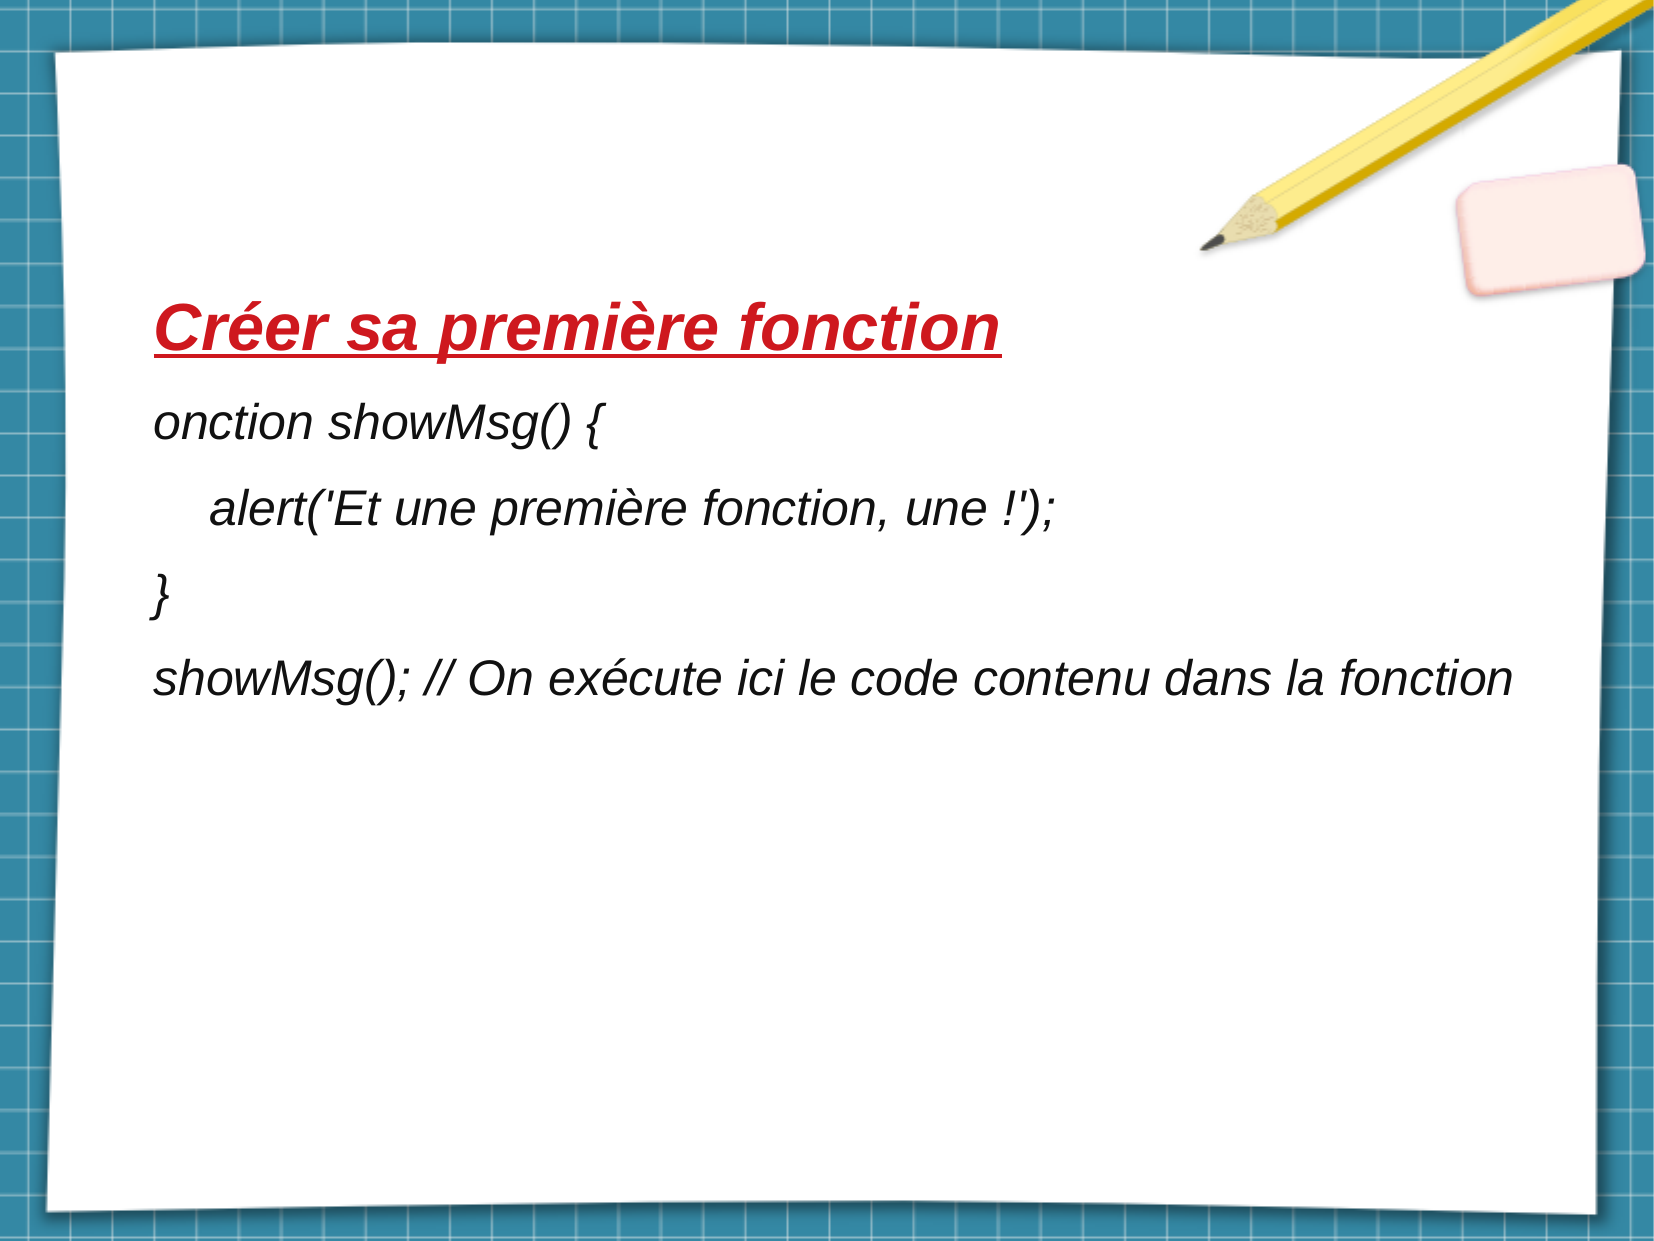

#
Créer sa première fonction
onction showMsg() {
 alert('Et une première fonction, une !');
}
showMsg(); // On exécute ici le code contenu dans la fonction